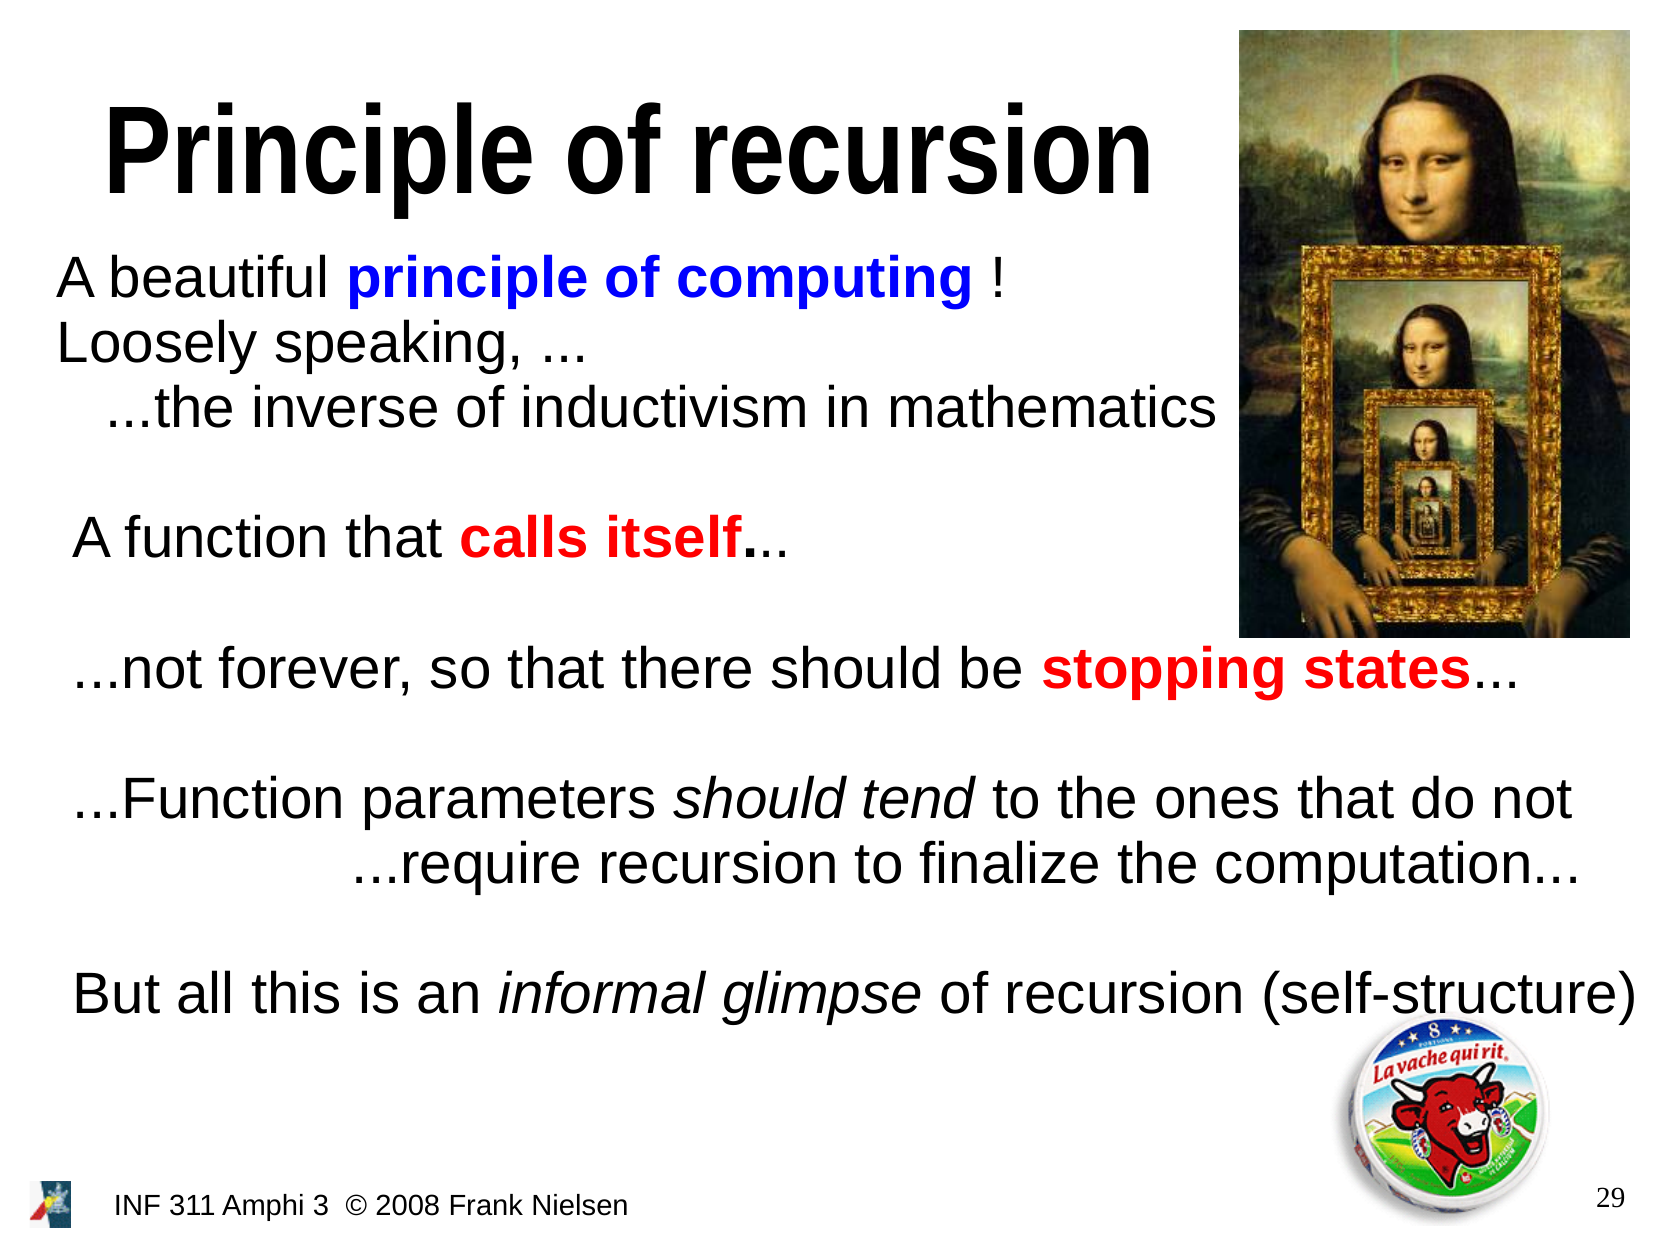

Principle of recursion
A beautiful principle of computing !
Loosely speaking, ...
 ...the inverse of inductivism in mathematics
 A function that calls itself...
 ...not forever, so that there should be stopping states...
 ...Function parameters should tend to the ones that do not
				...require recursion to finalize the computation...
 But all this is an informal glimpse of recursion (self-structure)